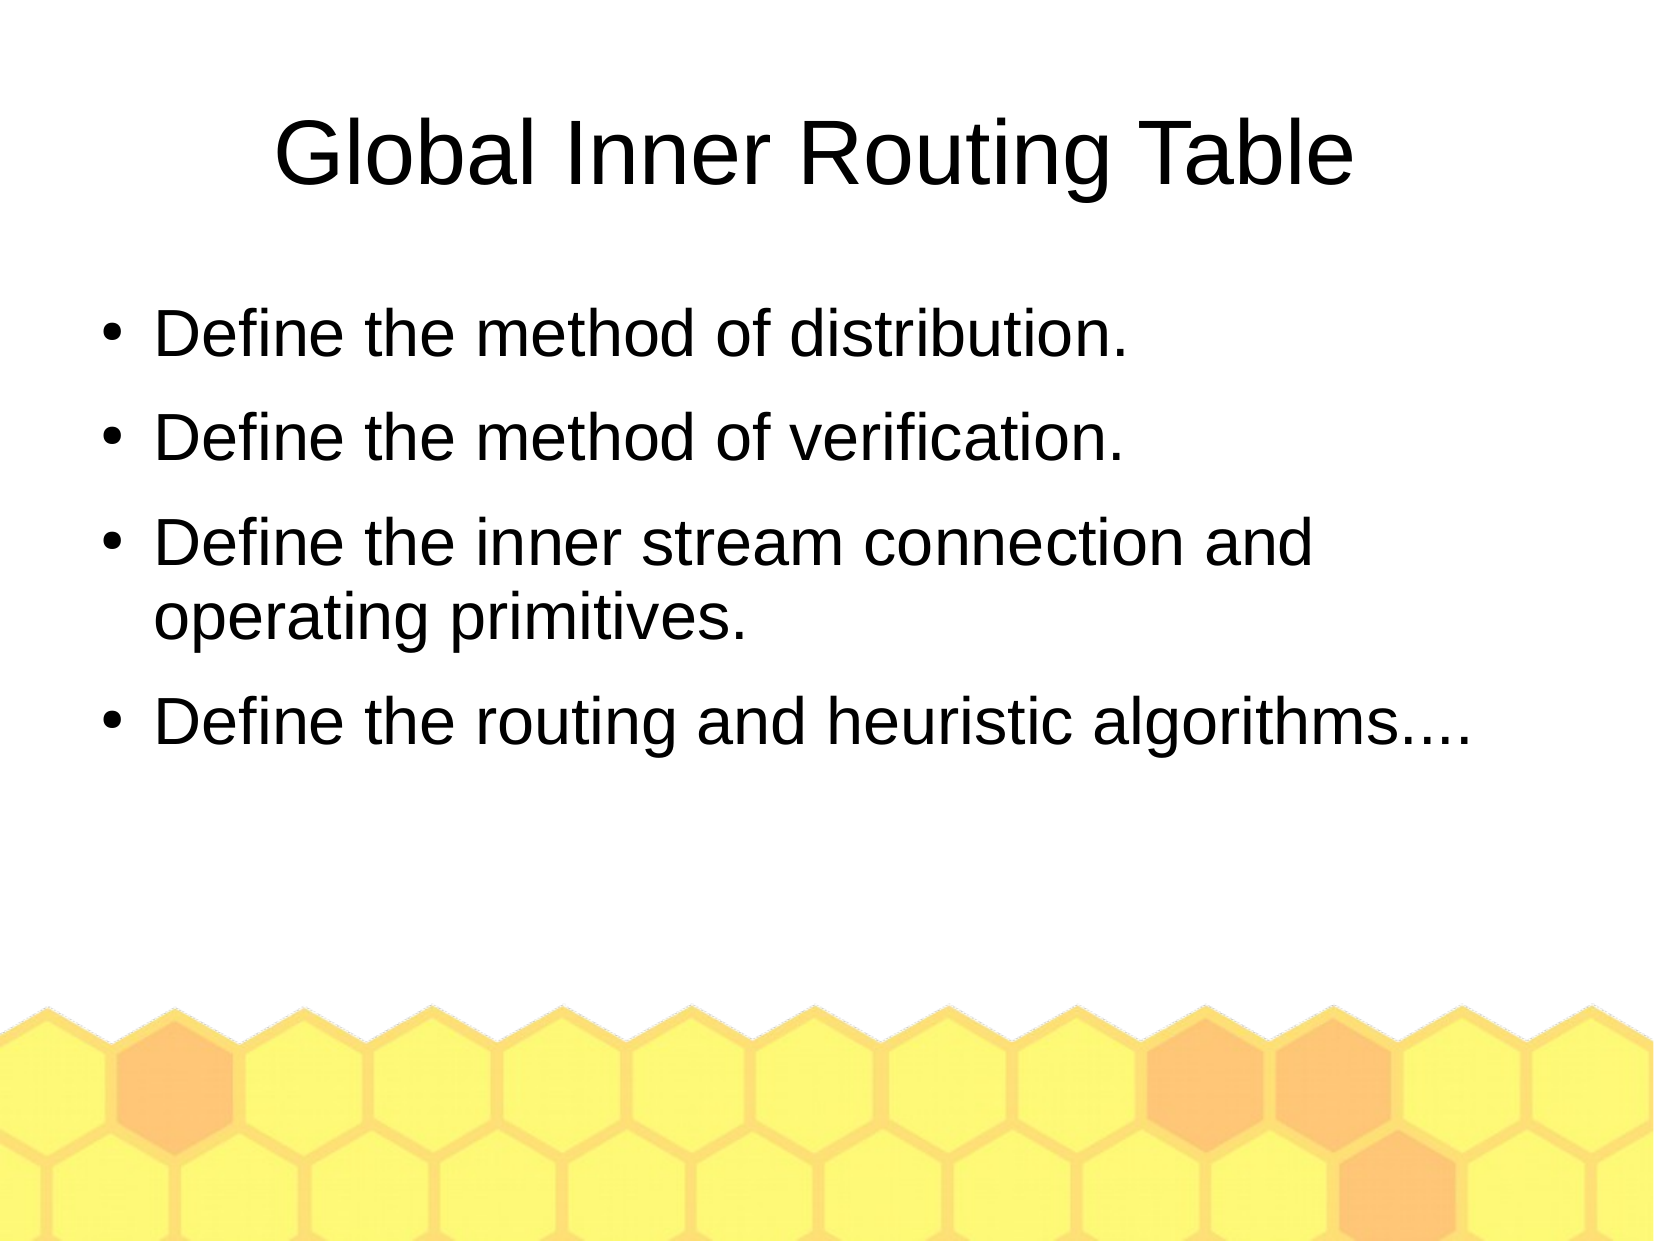

# Global Inner Routing Table
Define the method of distribution.
Define the method of verification.
Define the inner stream connection and operating primitives.
Define the routing and heuristic algorithms....